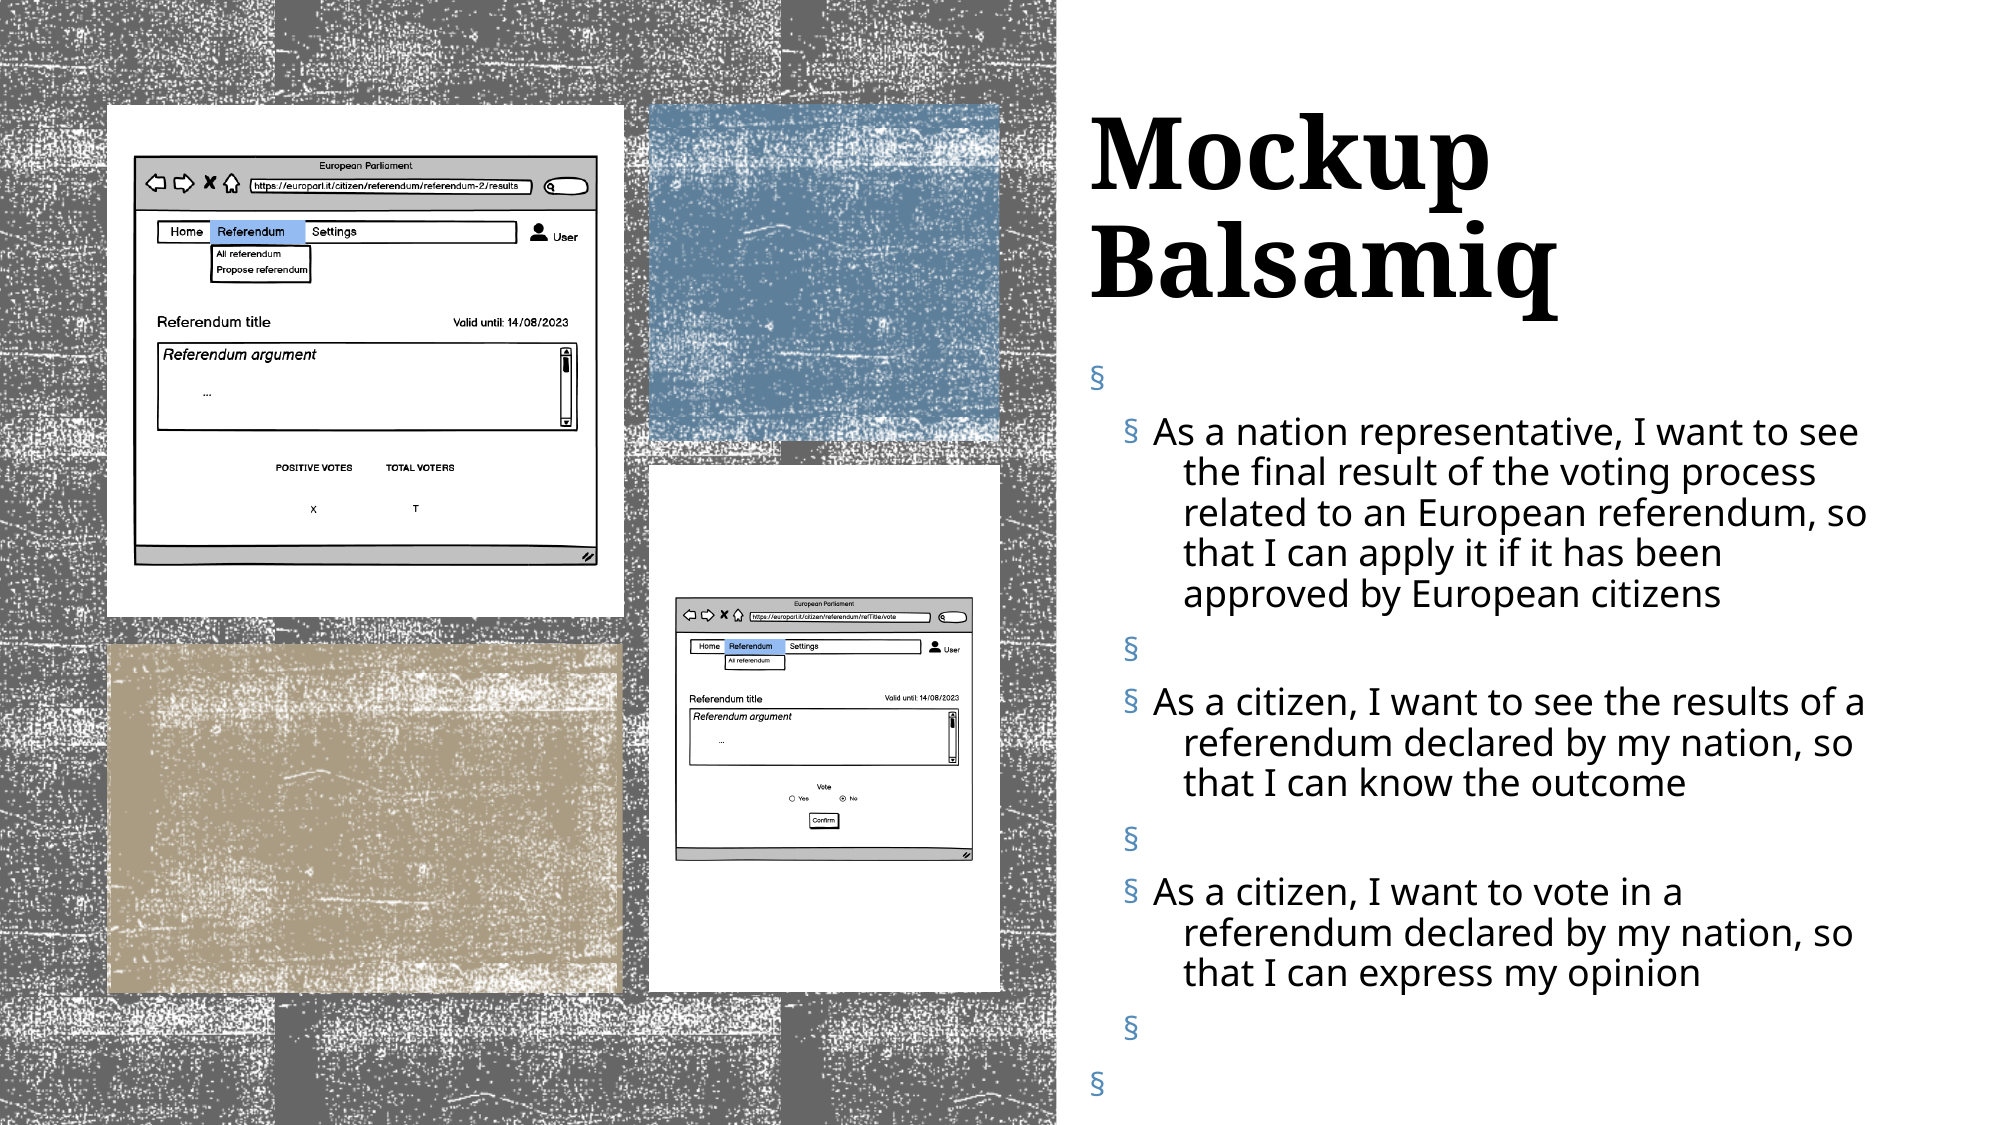

# Mockup Balsamiq
As a nation representative, I want to see the final result of the voting process related to an European referendum, so that I can apply it if it has been approved by European citizens
As a citizen, I want to see the results of a referendum declared by my nation, so that I can know the outcome
As a citizen, I want to vote in a referendum declared by my nation, so that I can express my opinion